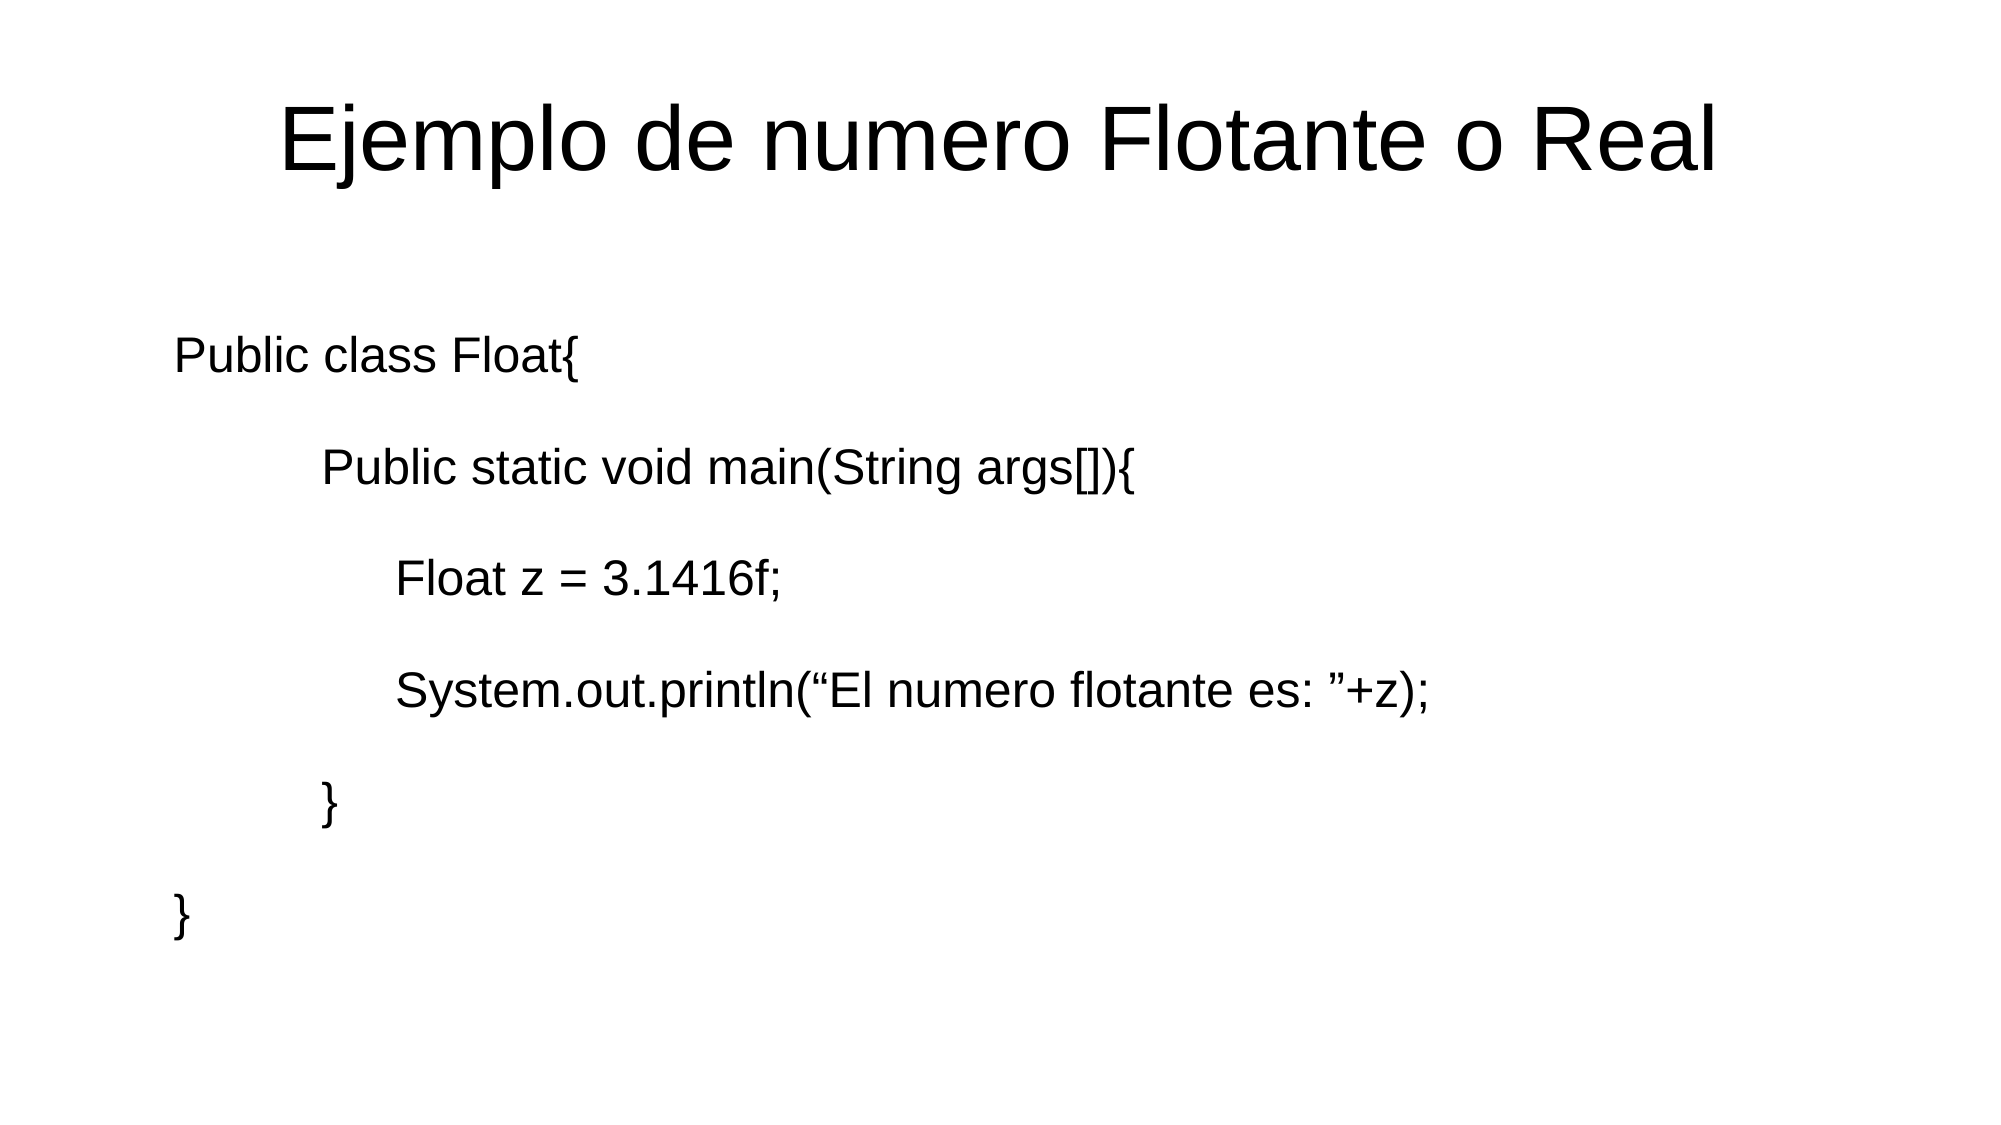

# Ejemplo de numero Flotante o Real
	Public class Float{
			Public static void main(String args[]){
				Float z = 3.1416f;
				System.out.println(“El numero flotante es: ”+z);
			}
	}